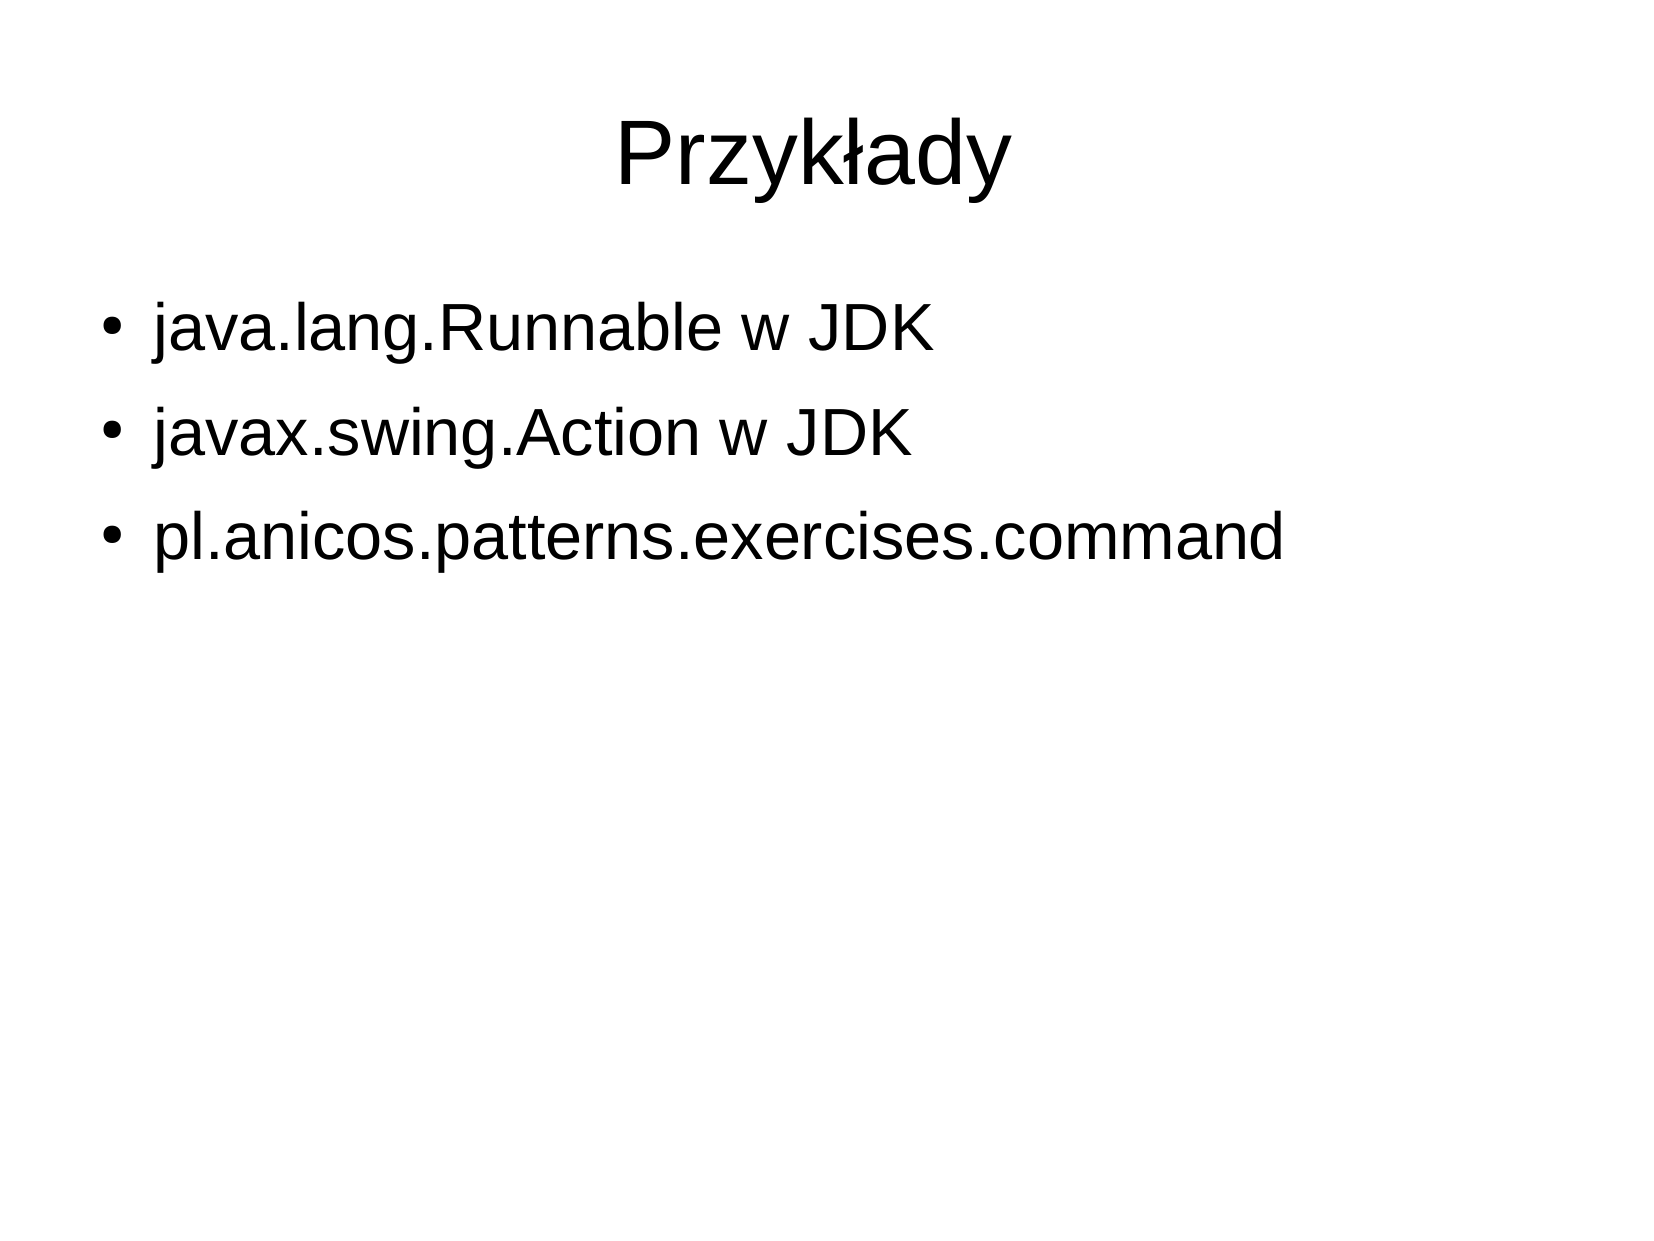

# Przykłady
java.lang.Runnable w JDK
javax.swing.Action w JDK
pl.anicos.patterns.exercises.command